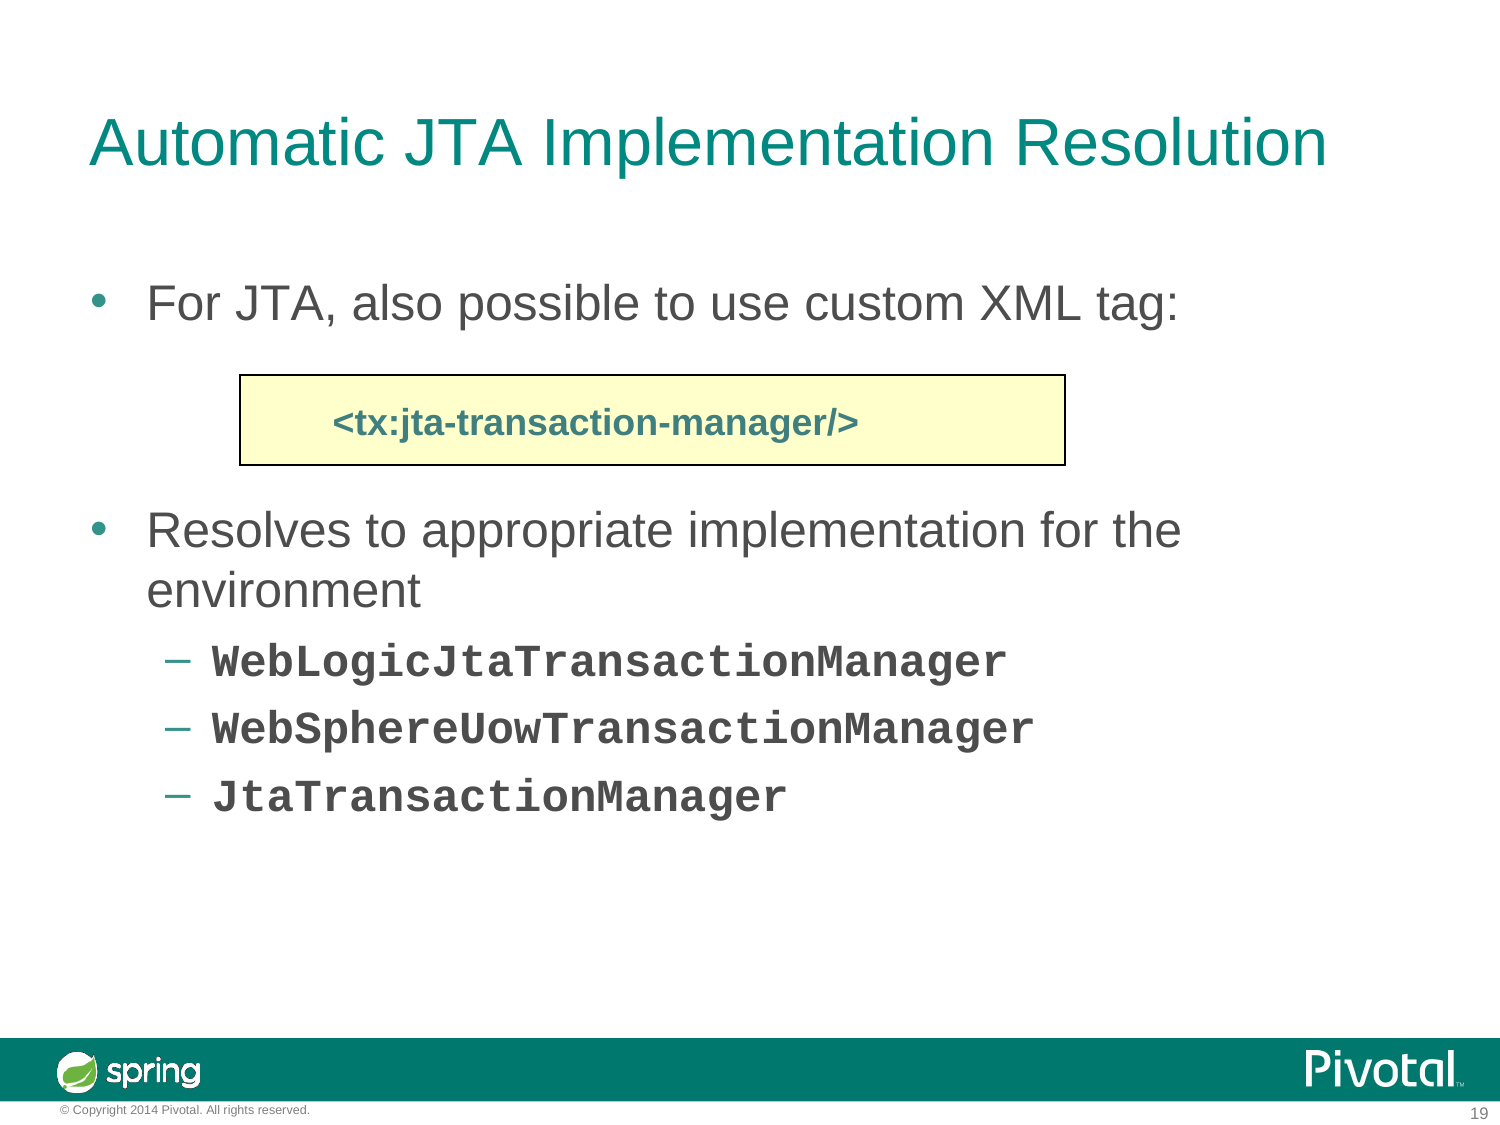

# Automatic JTA Implementation Resolution
For JTA, also possible to use custom XML tag:
Resolves to appropriate implementation for the environment
WebLogicJtaTransactionManager
WebSphereUowTransactionManager
JtaTransactionManager
<tx:jta-transaction-manager/>